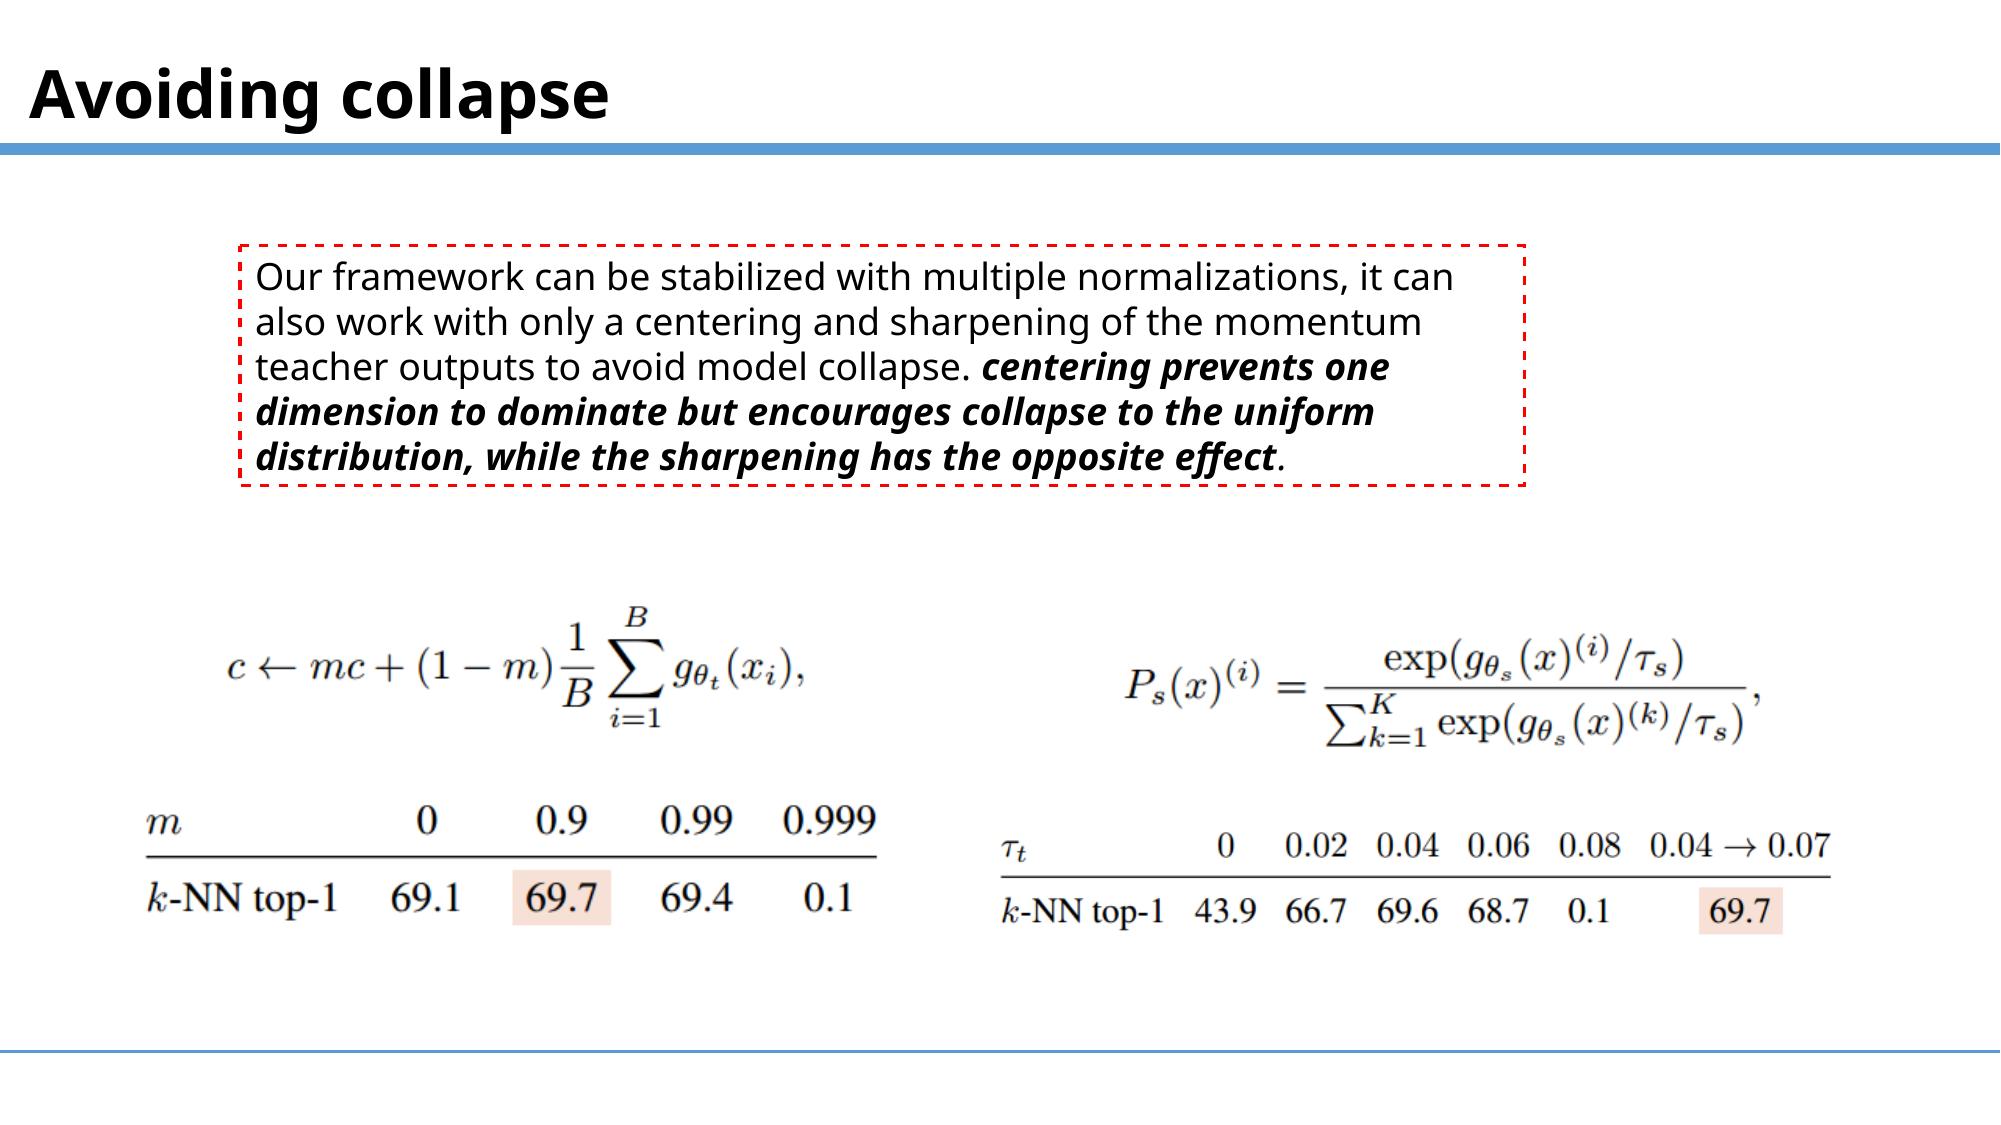

Avoiding collapse
Our framework can be stabilized with multiple normalizations, it can also work with only a centering and sharpening of the momentum teacher outputs to avoid model collapse. centering prevents one dimension to dominate but encourages collapse to the uniform distribution, while the sharpening has the opposite effect.